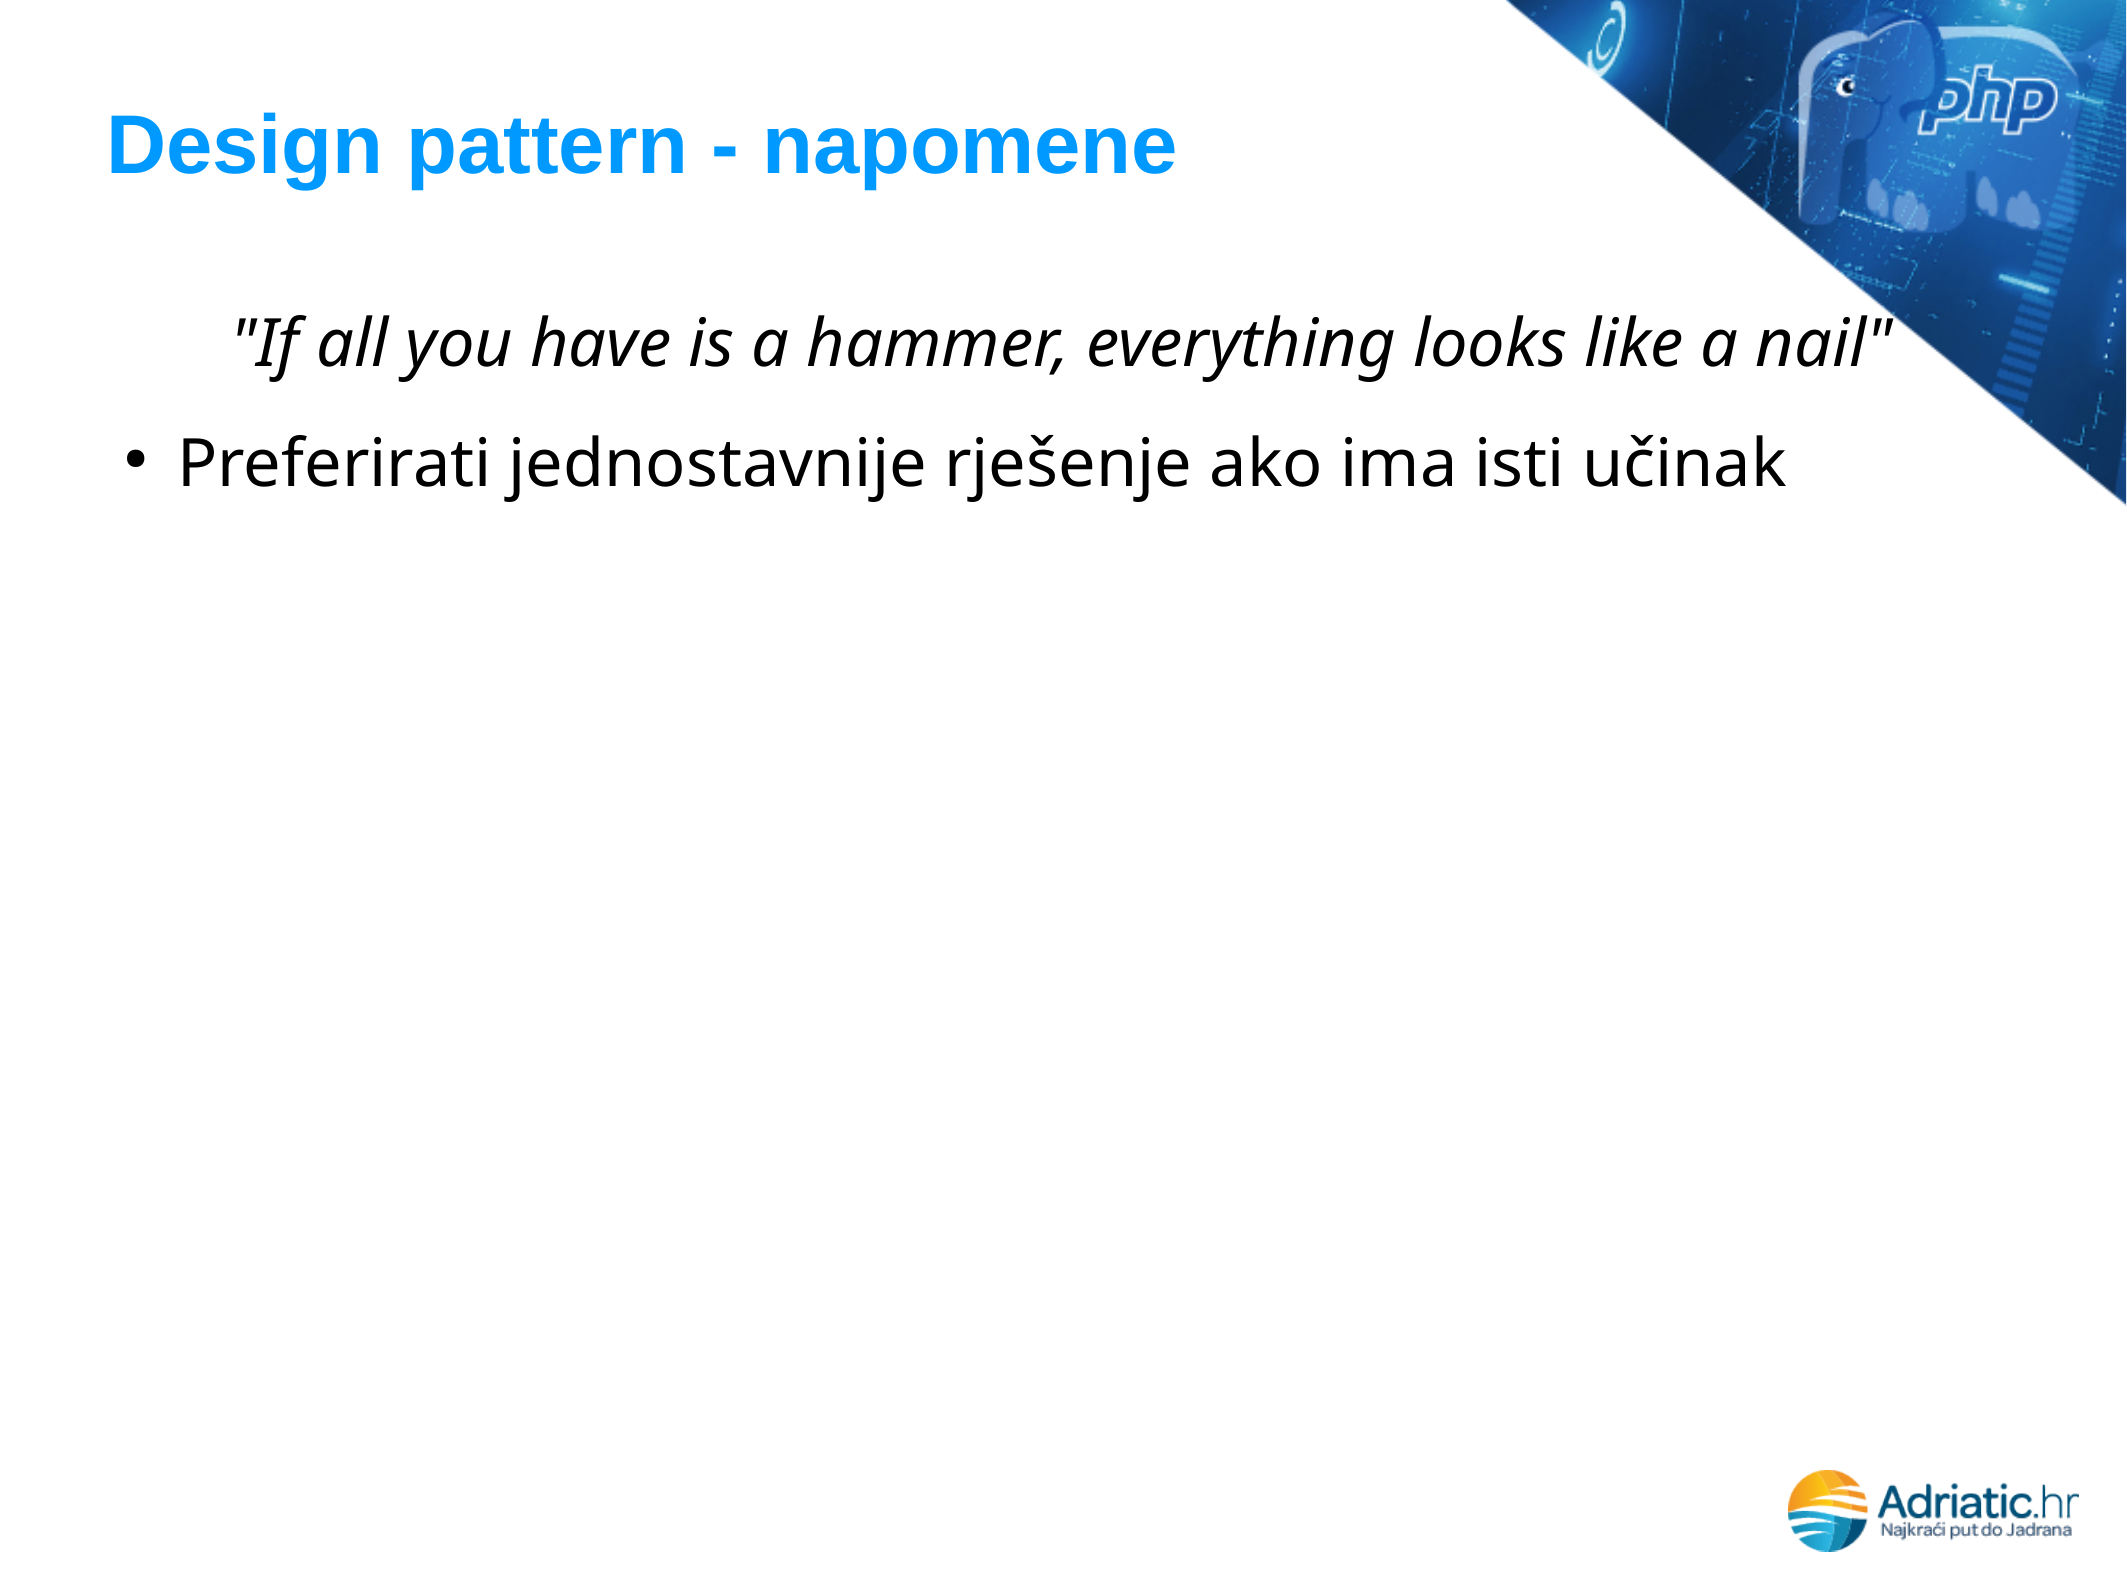

# Design pattern - napomene
"If all you have is a hammer, everything looks like a nail"
Preferirati jednostavnije rješenje ako ima isti učinak